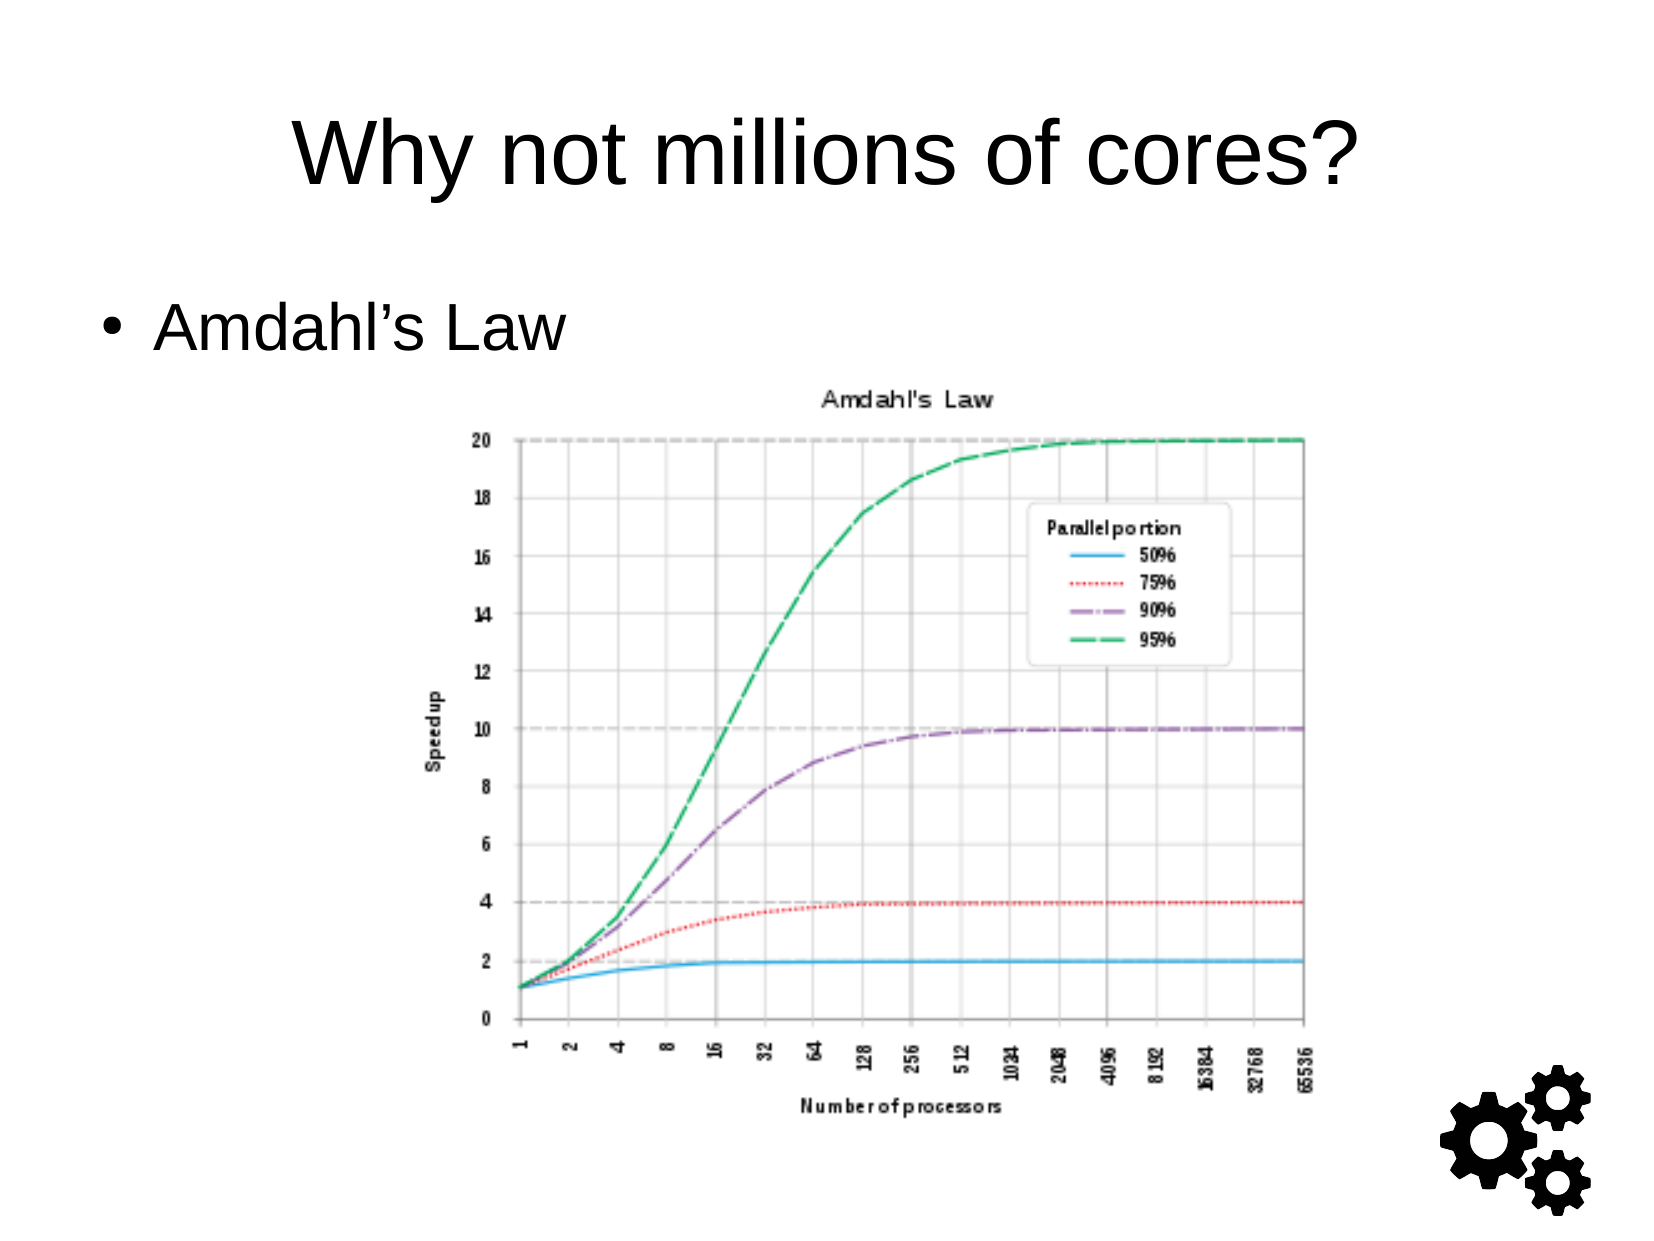

# Why not millions of cores?
Amdahl’s Law